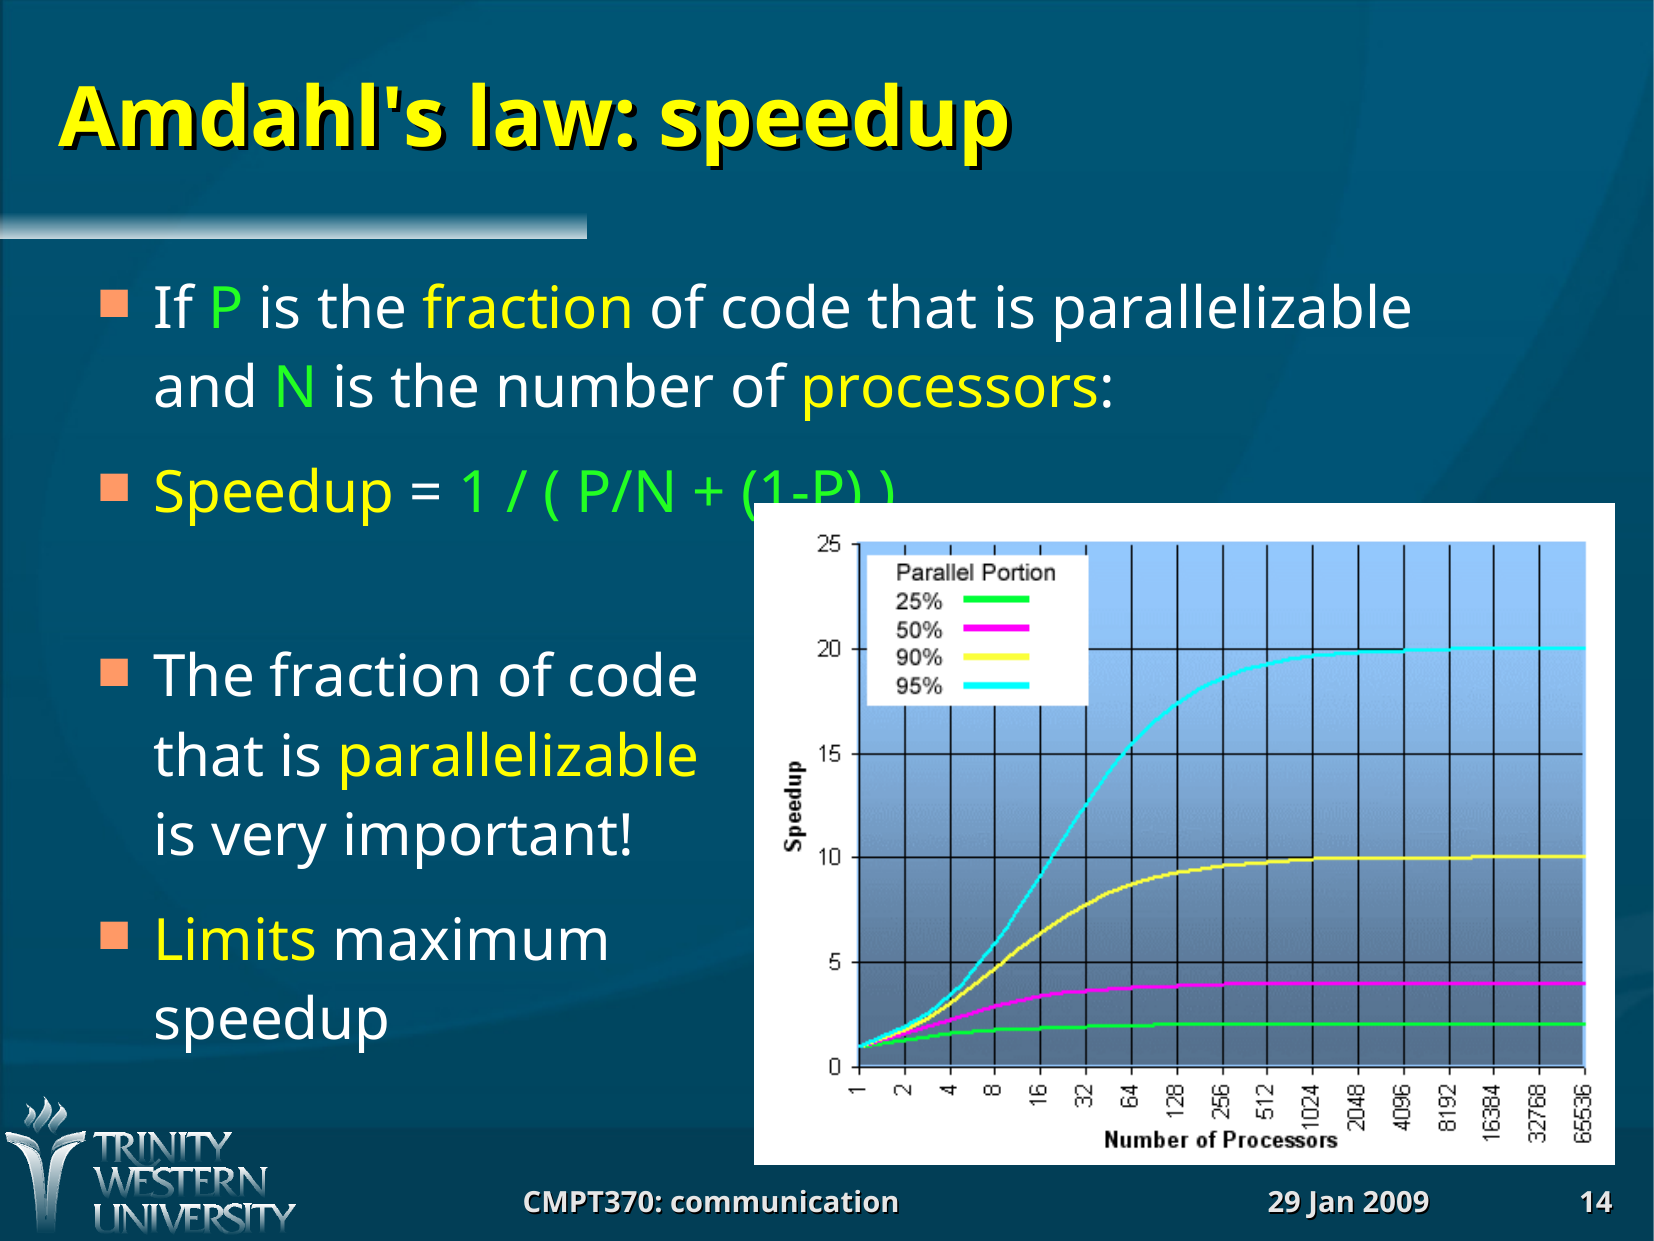

# Amdahl's law: speedup
If P is the fraction of code that is parallelizable
and N is the number of processors:
Speedup = 1 / ( P/N + (1-P) )
The fraction of code
that is parallelizable
is very important!
Limits maximum
speedup
CMPT370: communication
29 Jan 2009
14